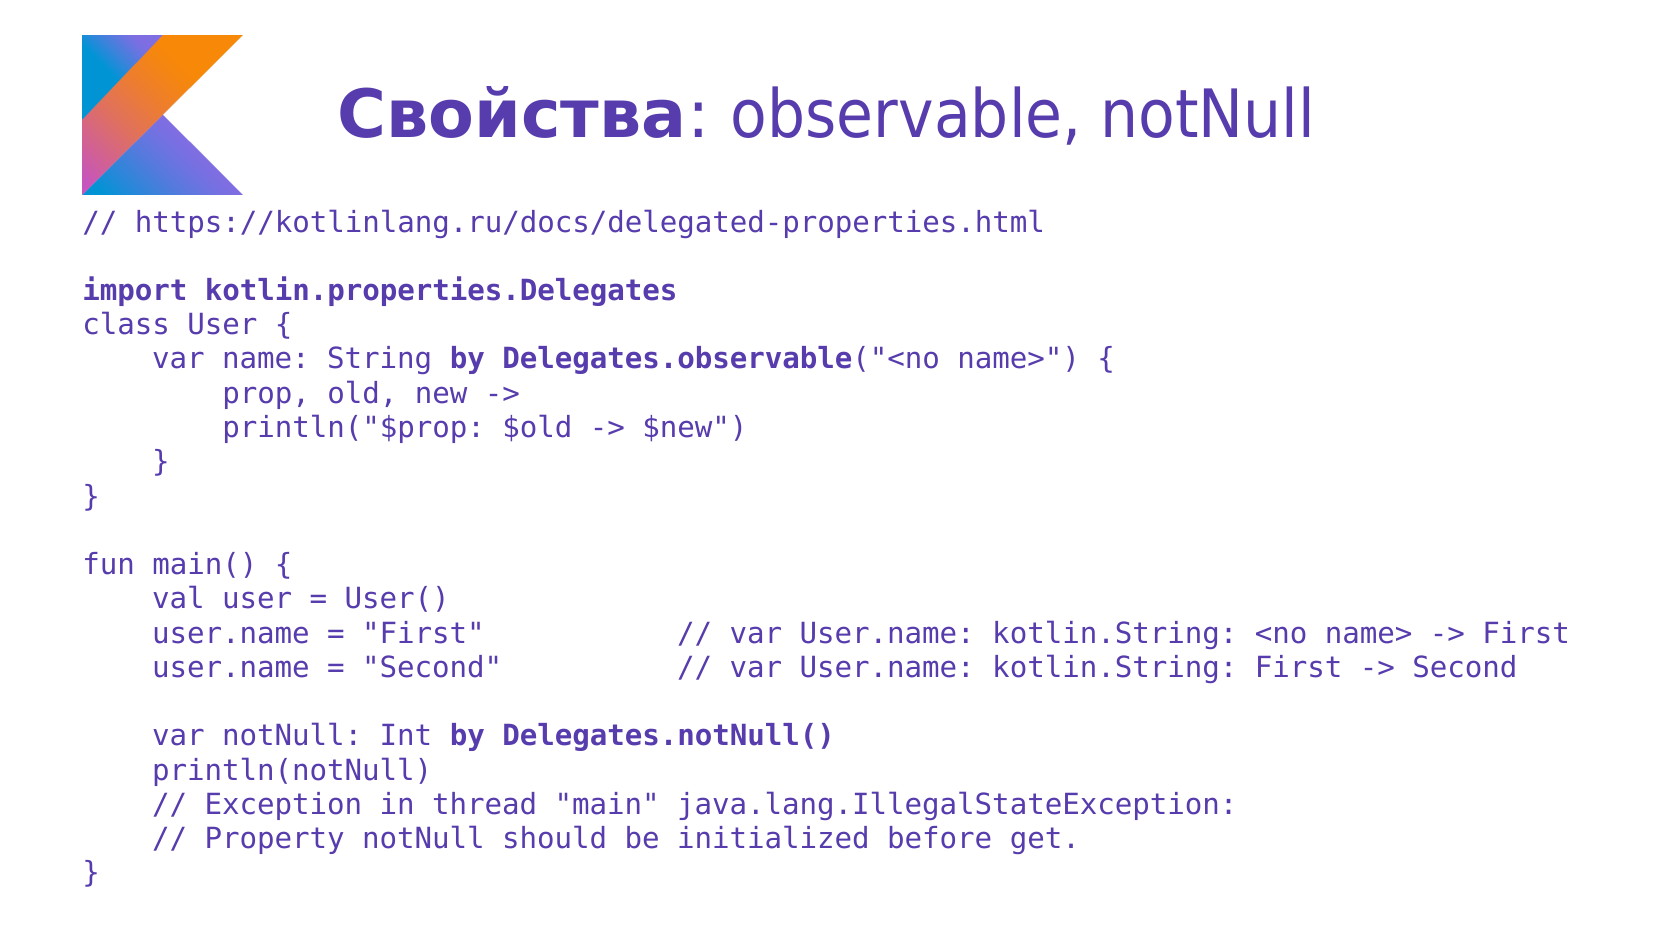

# Свойства: observable, notNull
// https://kotlinlang.ru/docs/delegated-properties.html
import kotlin.properties.Delegates
class User {
 var name: String by Delegates.observable("<no name>") {
 prop, old, new ->
 println("$prop: $old -> $new")
 }
}
fun main() {
 val user = User()
 user.name = "First" // var User.name: kotlin.String: <no name> -> First
 user.name = "Second" // var User.name: kotlin.String: First -> Second
 var notNull: Int by Delegates.notNull()
 println(notNull)
 // Exception in thread "main" java.lang.IllegalStateException:
 // Property notNull should be initialized before get.
}